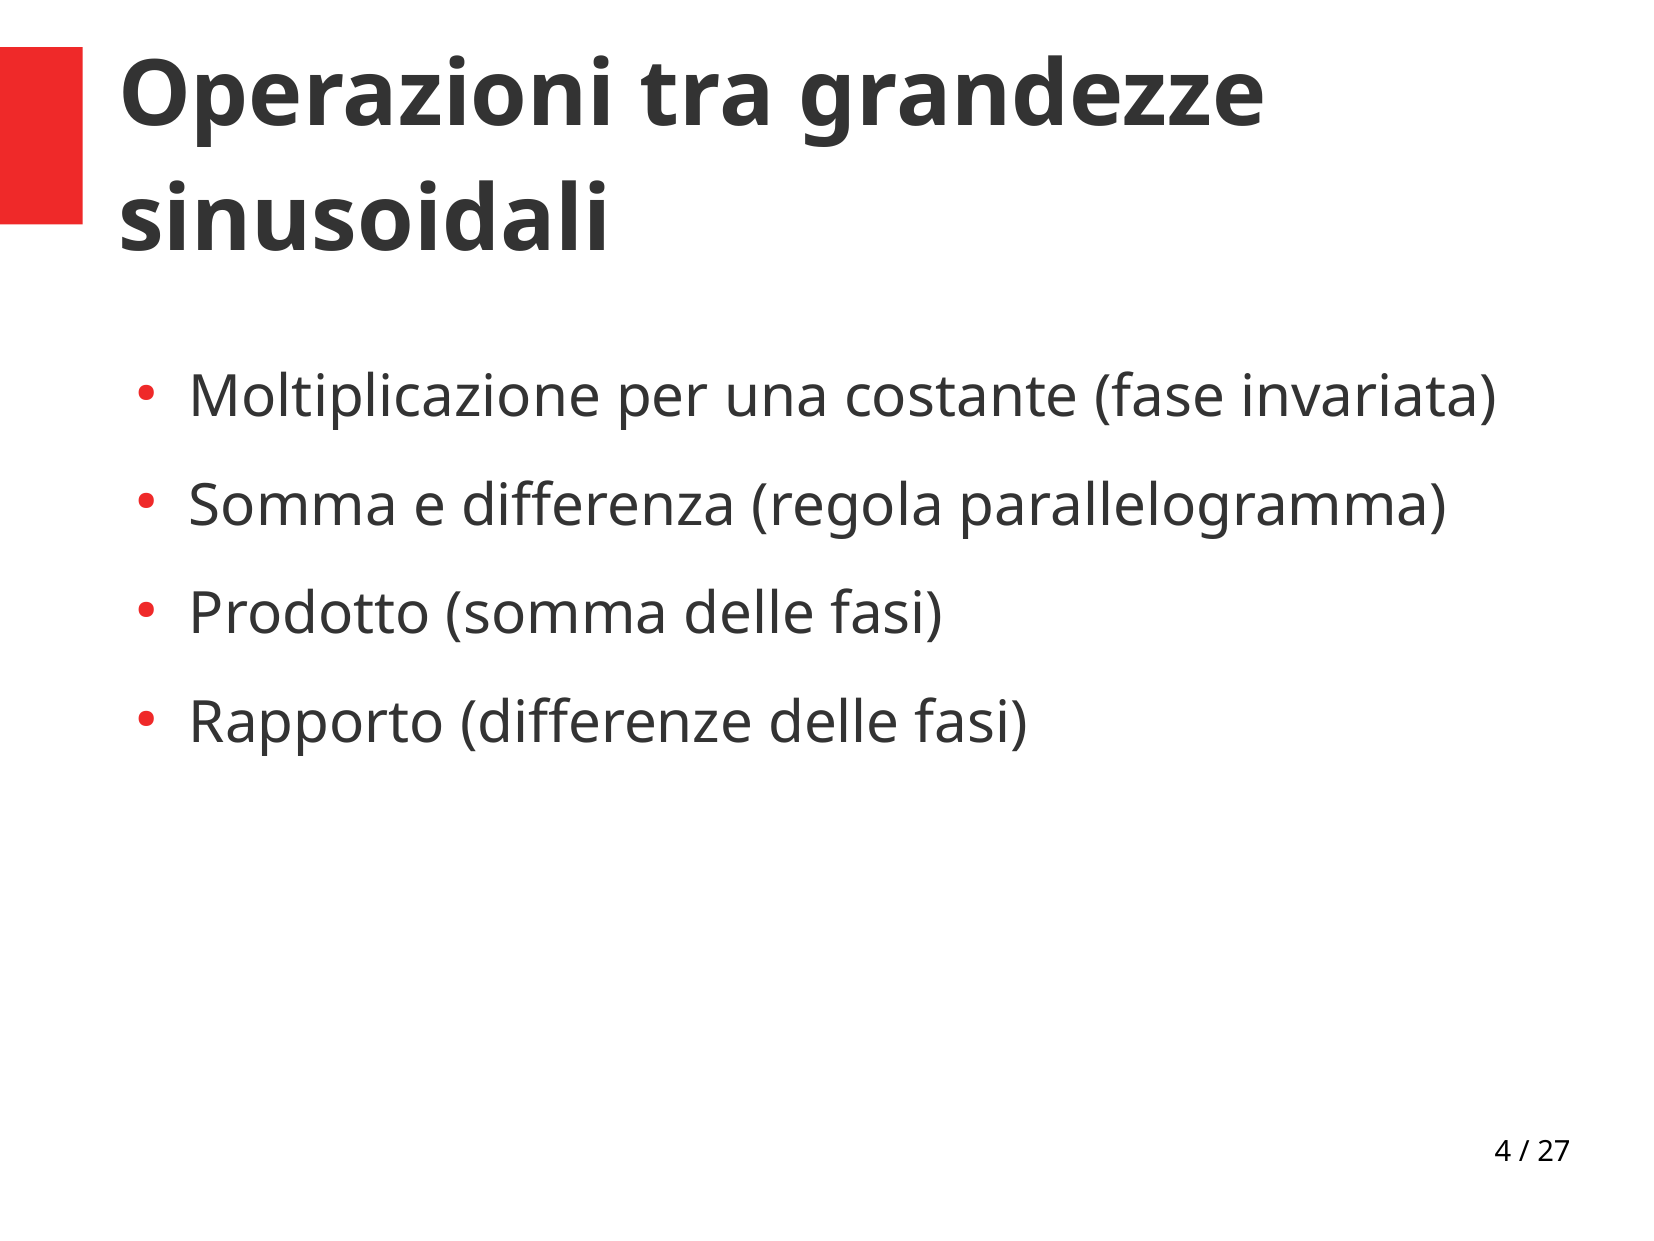

# Operazioni tra grandezze sinusoidali
Moltiplicazione per una costante (fase invariata)
Somma e differenza (regola parallelogramma)
Prodotto (somma delle fasi)
Rapporto (differenze delle fasi)
4